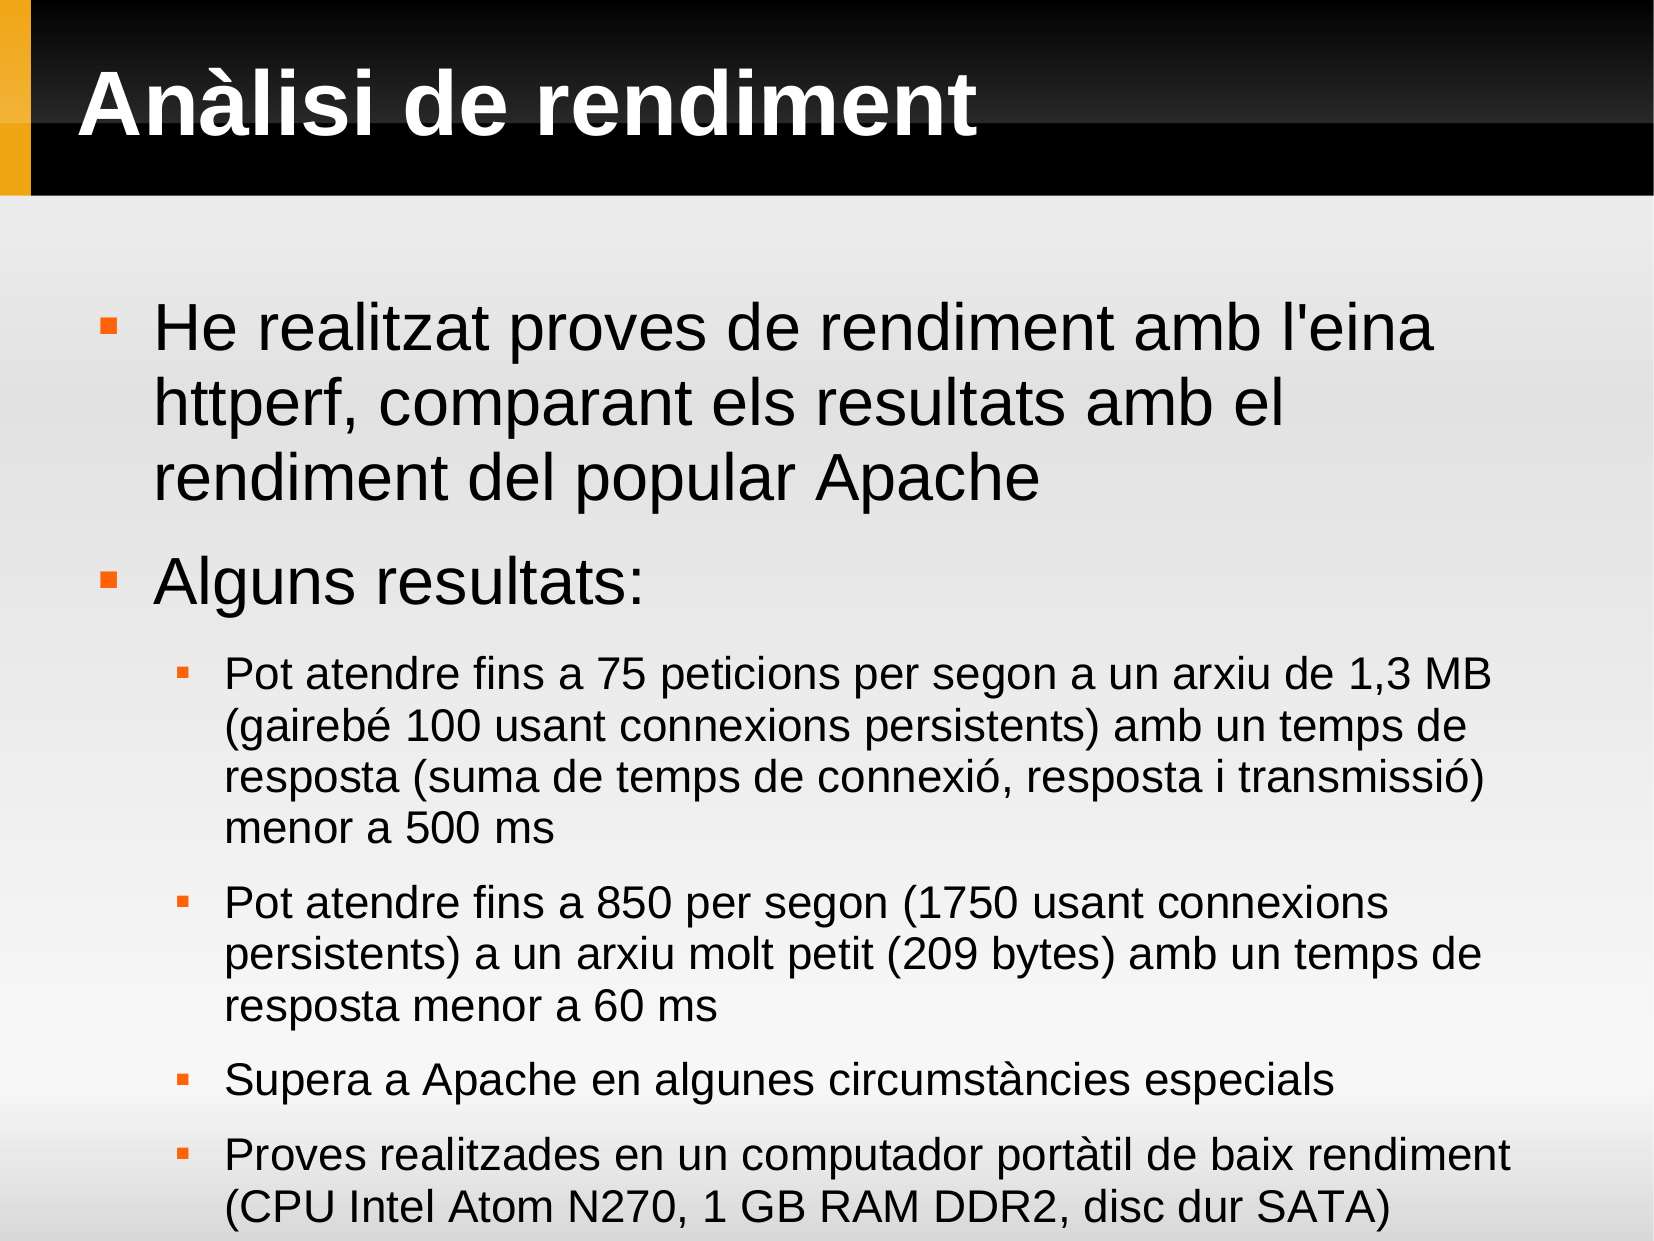

# Anàlisi de rendiment
He realitzat proves de rendiment amb l'eina httperf, comparant els resultats amb el rendiment del popular Apache
Alguns resultats:
Pot atendre fins a 75 peticions per segon a un arxiu de 1,3 MB (gairebé 100 usant connexions persistents) amb un temps de resposta (suma de temps de connexió, resposta i transmissió) menor a 500 ms
Pot atendre fins a 850 per segon (1750 usant connexions persistents) a un arxiu molt petit (209 bytes) amb un temps de resposta menor a 60 ms
Supera a Apache en algunes circumstàncies especials
Proves realitzades en un computador portàtil de baix rendiment (CPU Intel Atom N270, 1 GB RAM DDR2, disc dur SATA)